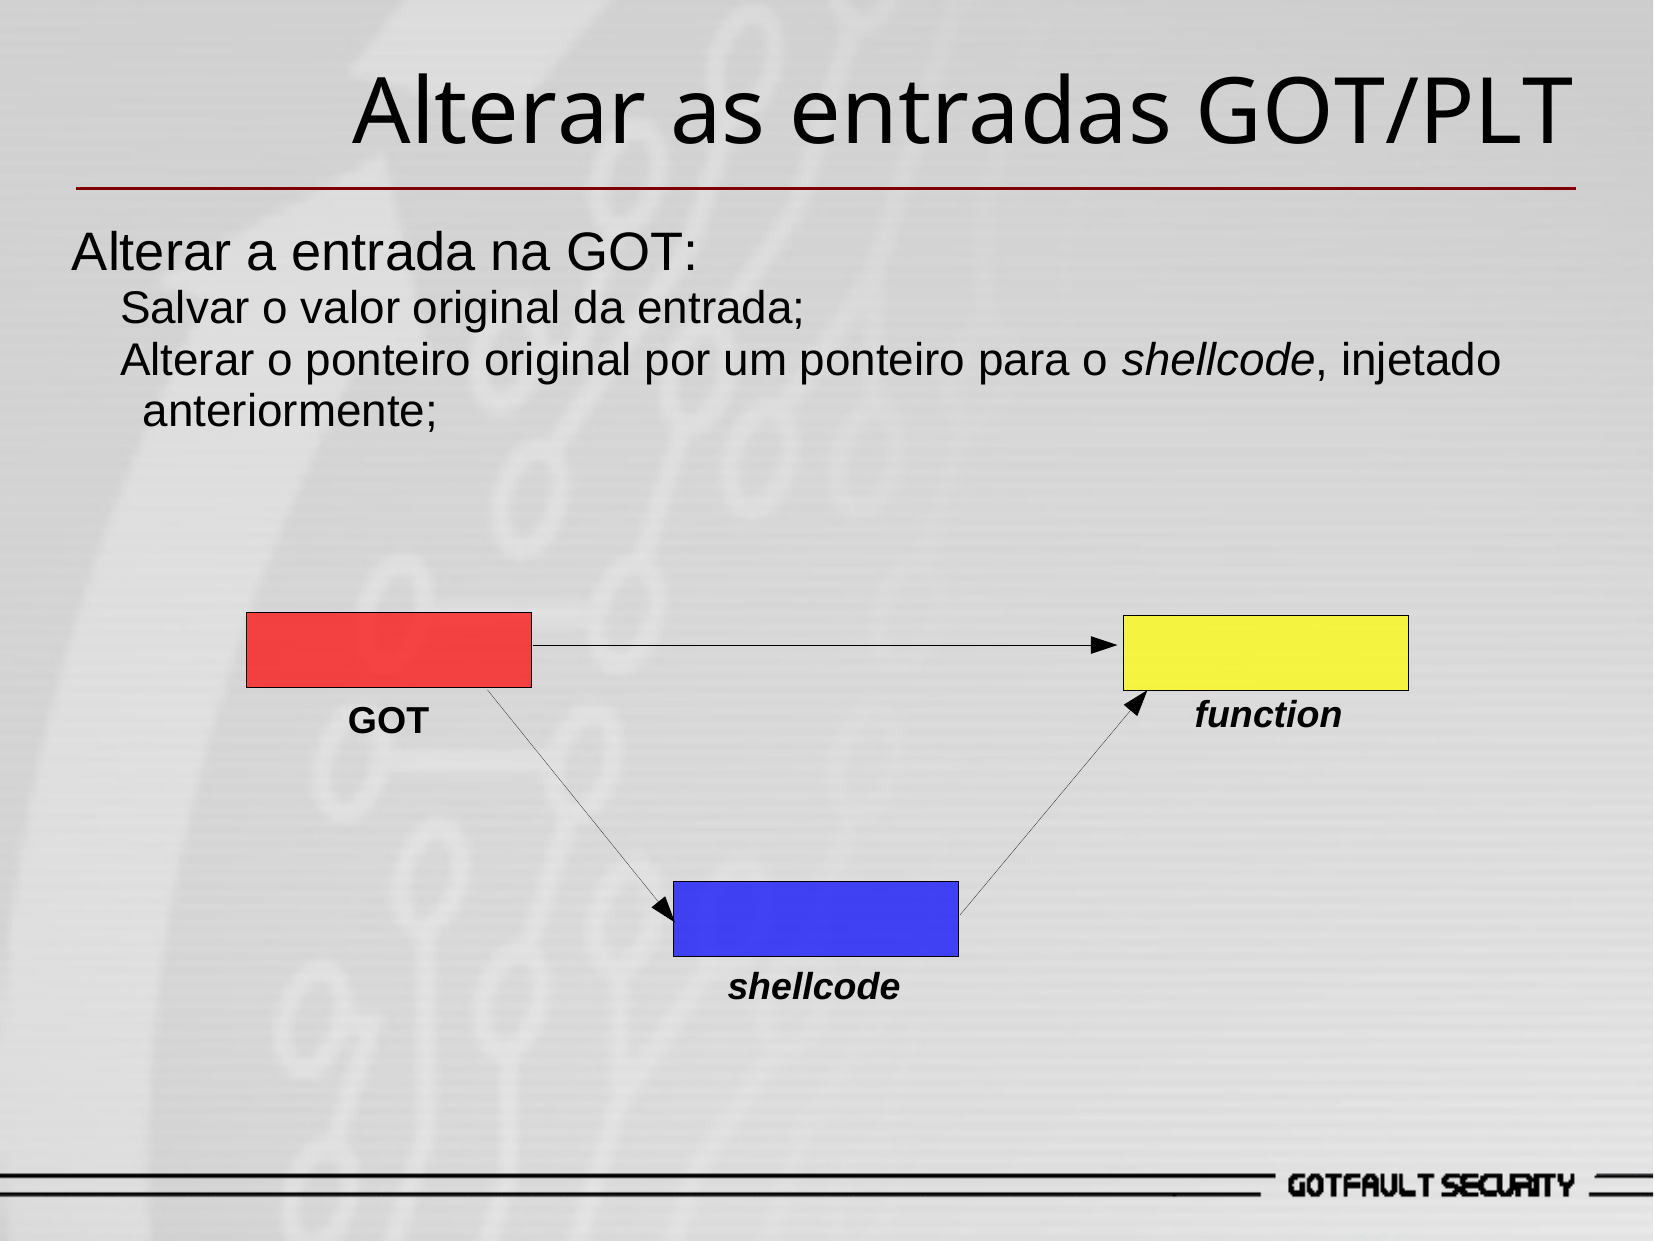

Alterar as entradas GOT/PLT
Alterar a entrada na GOT:
 Salvar o valor original da entrada;
 Alterar o ponteiro original por um ponteiro para o shellcode, injetado anteriormente;
GOT
function
shellcode